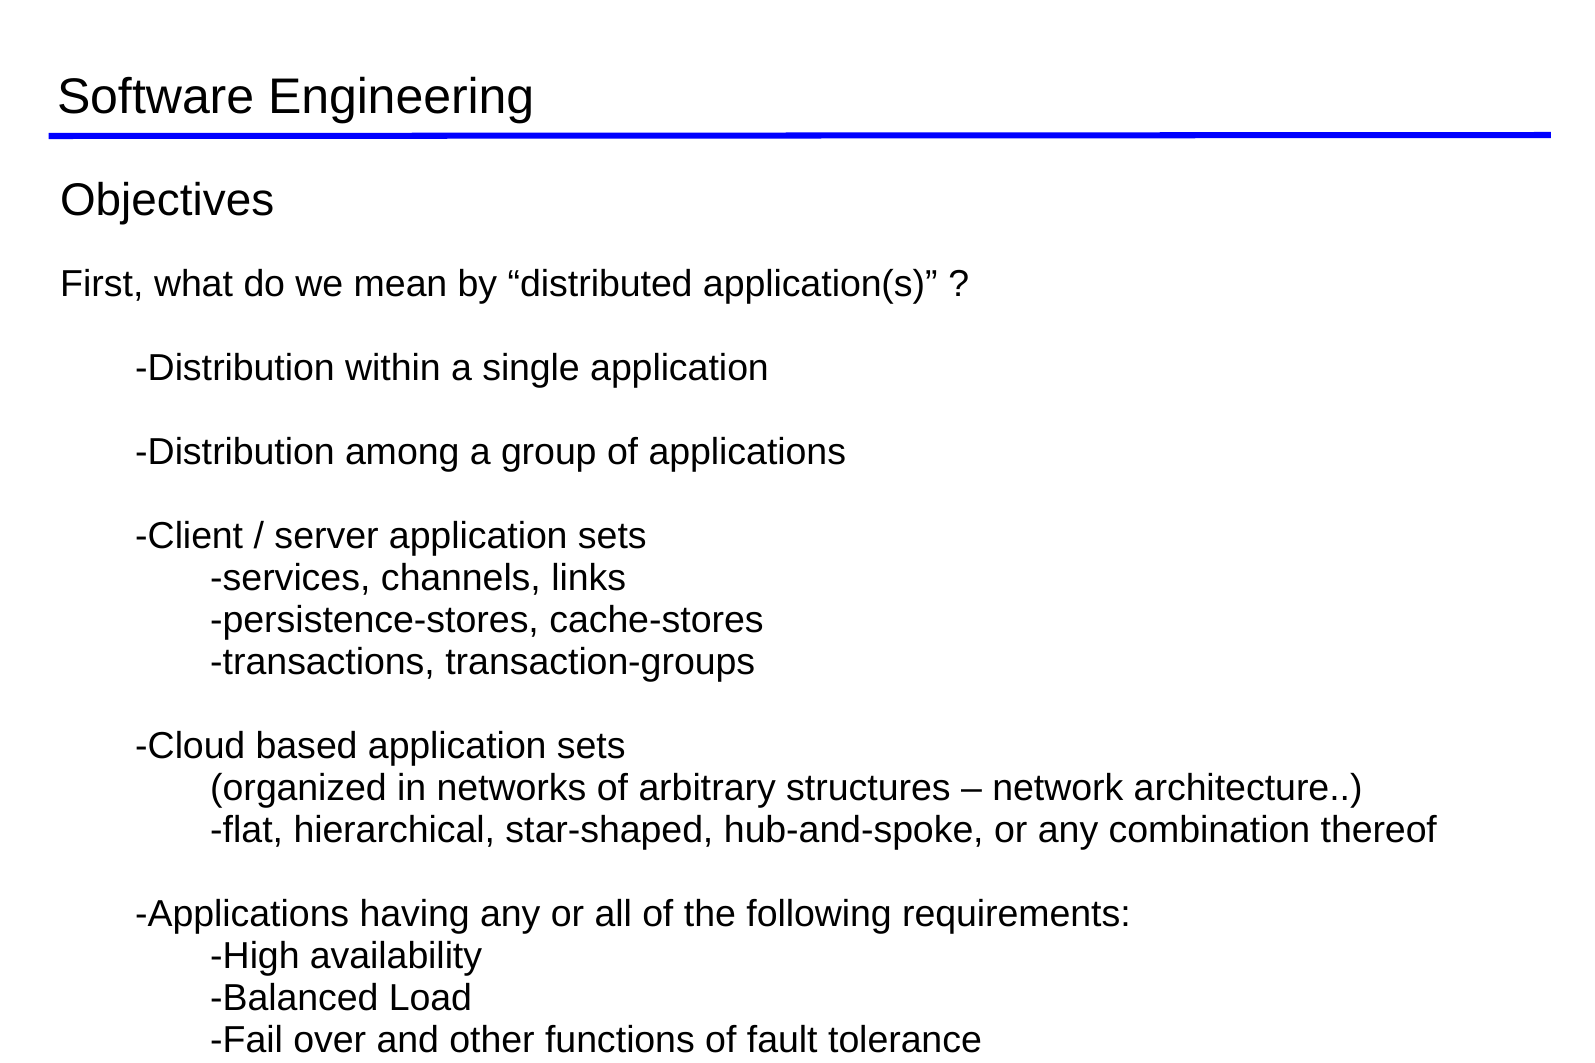

Software Engineering
Objectives
First, what do we mean by “distributed application(s)” ?
	-Distribution within a single application
	-Distribution among a group of applications
	-Client / server application sets
		-services, channels, links
		-persistence-stores, cache-stores
		-transactions, transaction-groups
	-Cloud based application sets
		(organized in networks of arbitrary structures – network architecture..)
		-flat, hierarchical, star-shaped, hub-and-spoke, or any combination thereof
	-Applications having any or all of the following requirements:
		-High availability
		-Balanced Load
		-Fail over and other functions of fault tolerance
		-Scalable in nodes and services, as well as threads
		-Distributed data sharing (caching)
We would like to effectively “model” these distributed applications